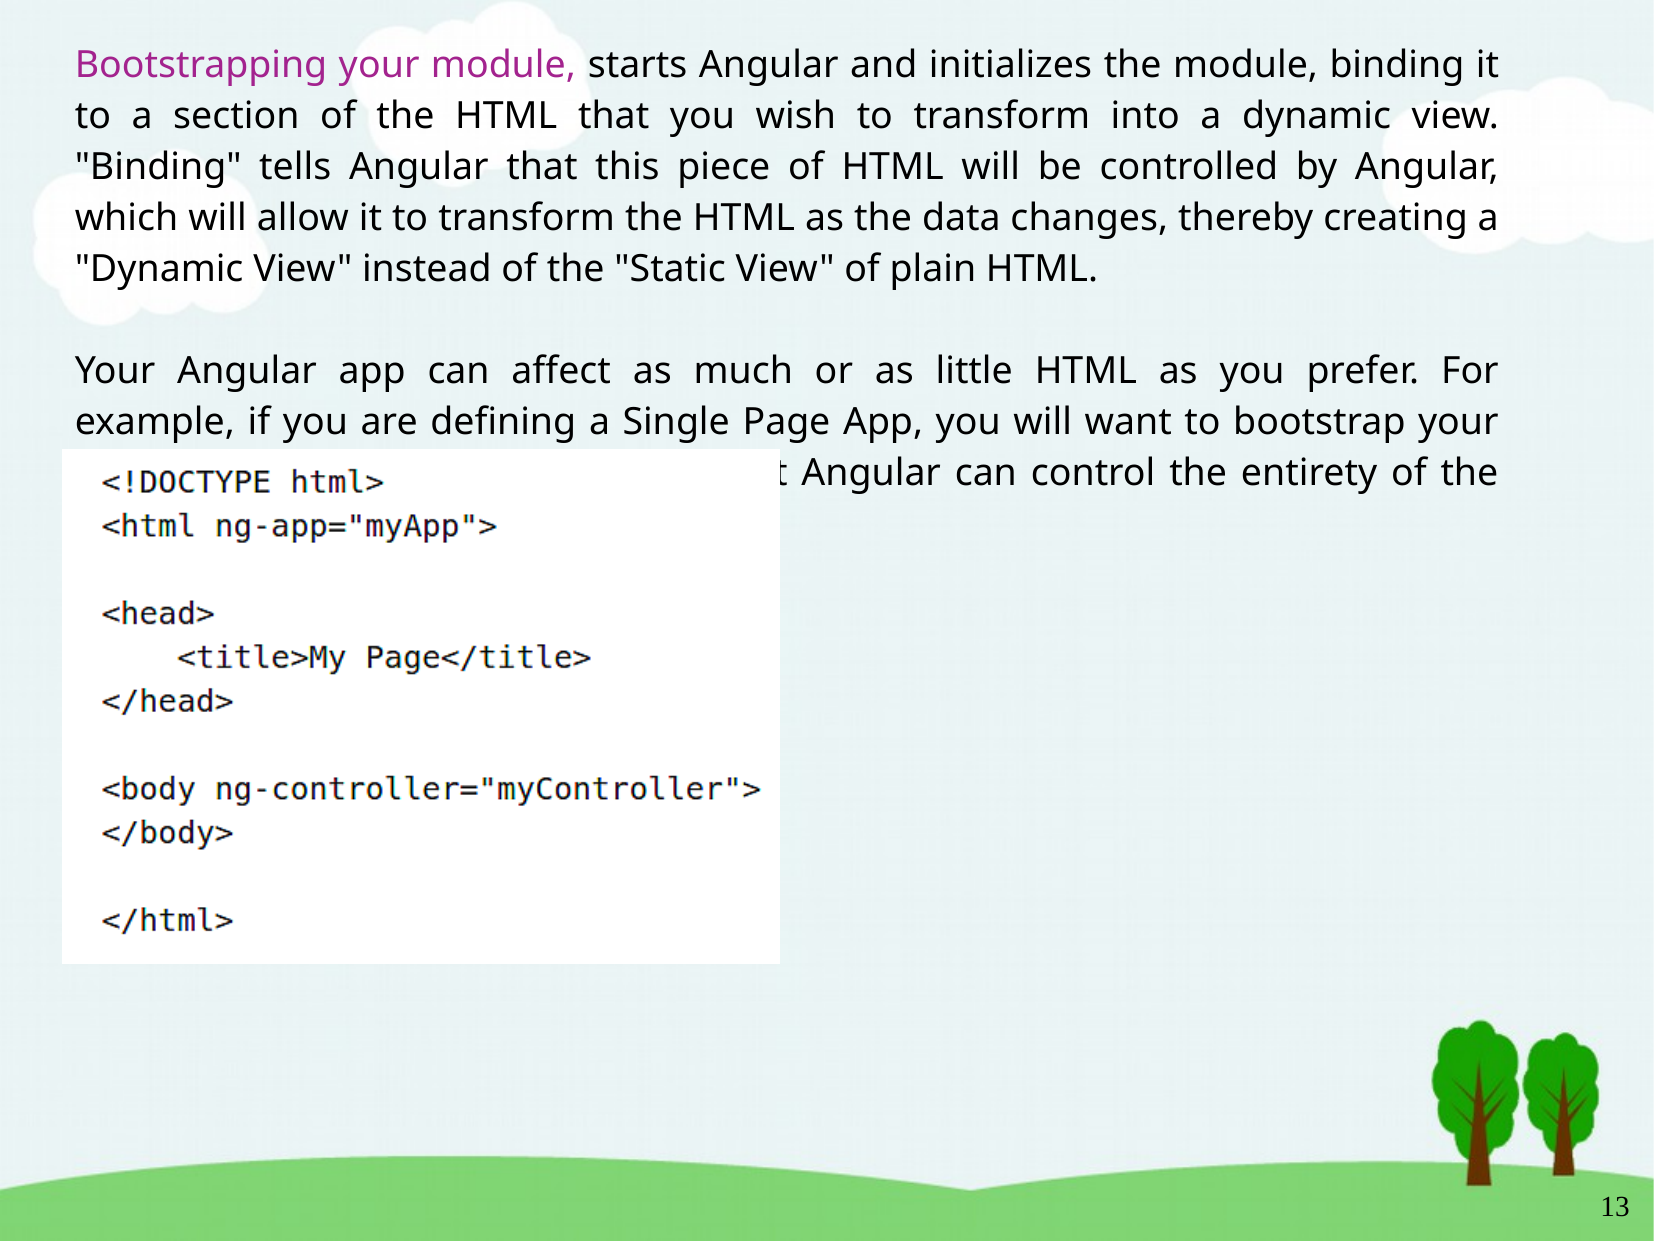

Bootstrapping your module, starts Angular and initializes the module, binding it to a section of the HTML that you wish to transform into a dynamic view. "Binding" tells Angular that this piece of HTML will be controlled by Angular, which will allow it to transform the HTML as the data changes, thereby creating a "Dynamic View" instead of the "Static View" of plain HTML.
Your Angular app can affect as much or as little HTML as you prefer. For example, if you are defining a Single Page App, you will want to bootstrap your module on the <html> element, so that Angular can control the entirety of the page.
13